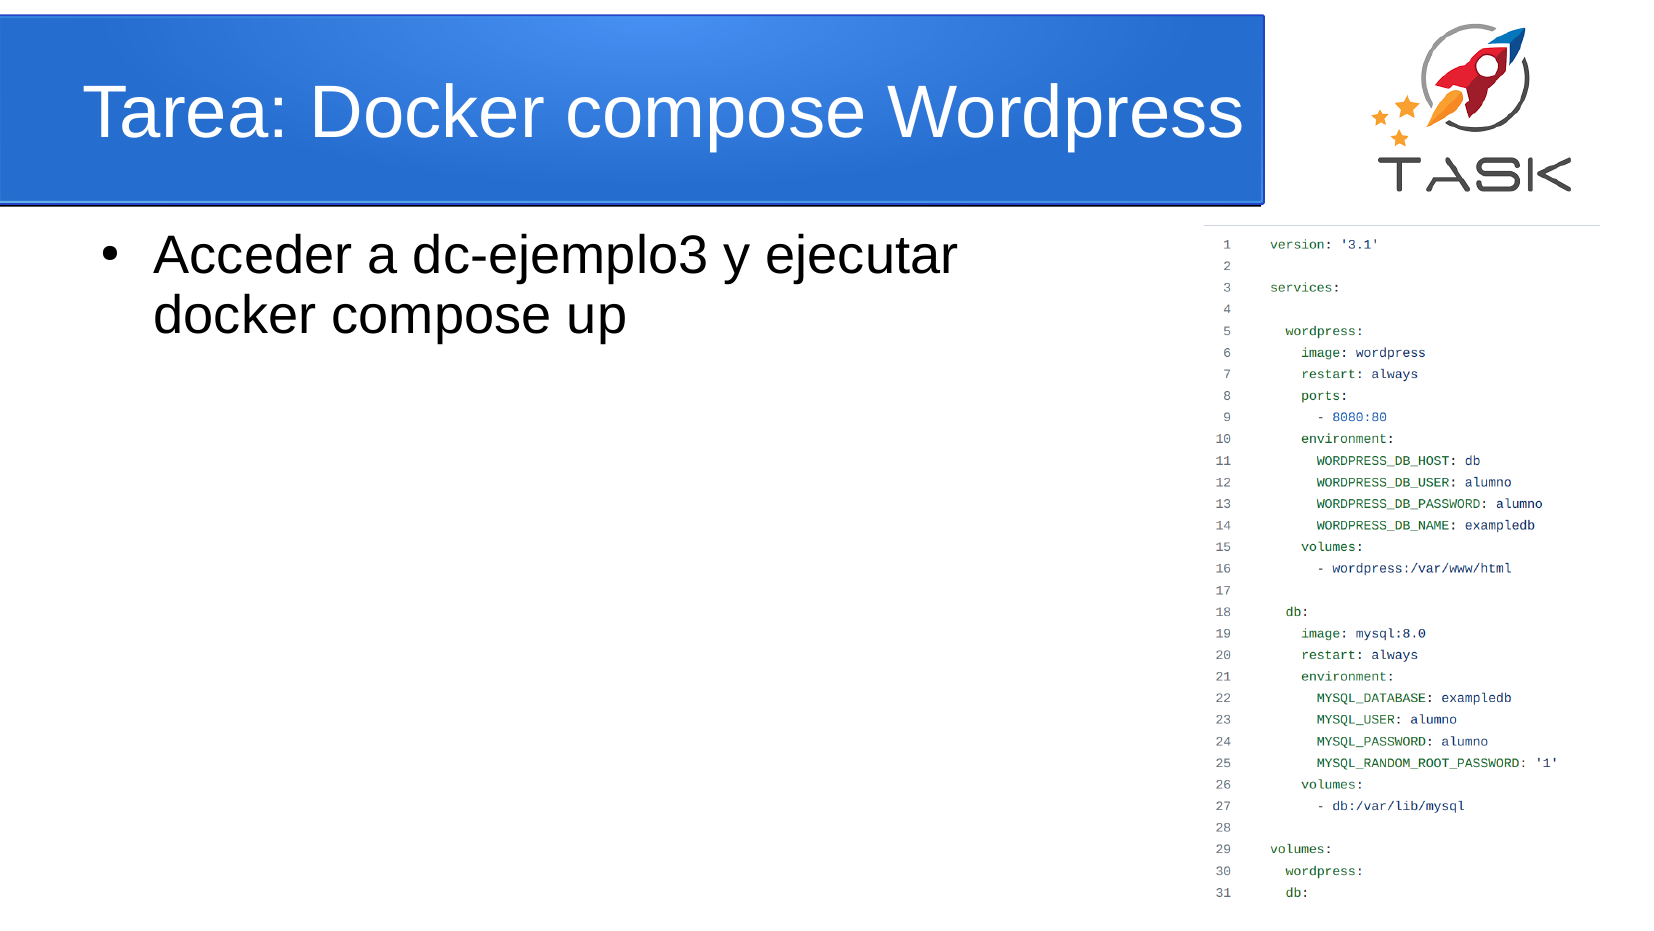

# Tarea: Docker compose Wordpress
Acceder a dc-ejemplo3 y ejecutar docker compose up